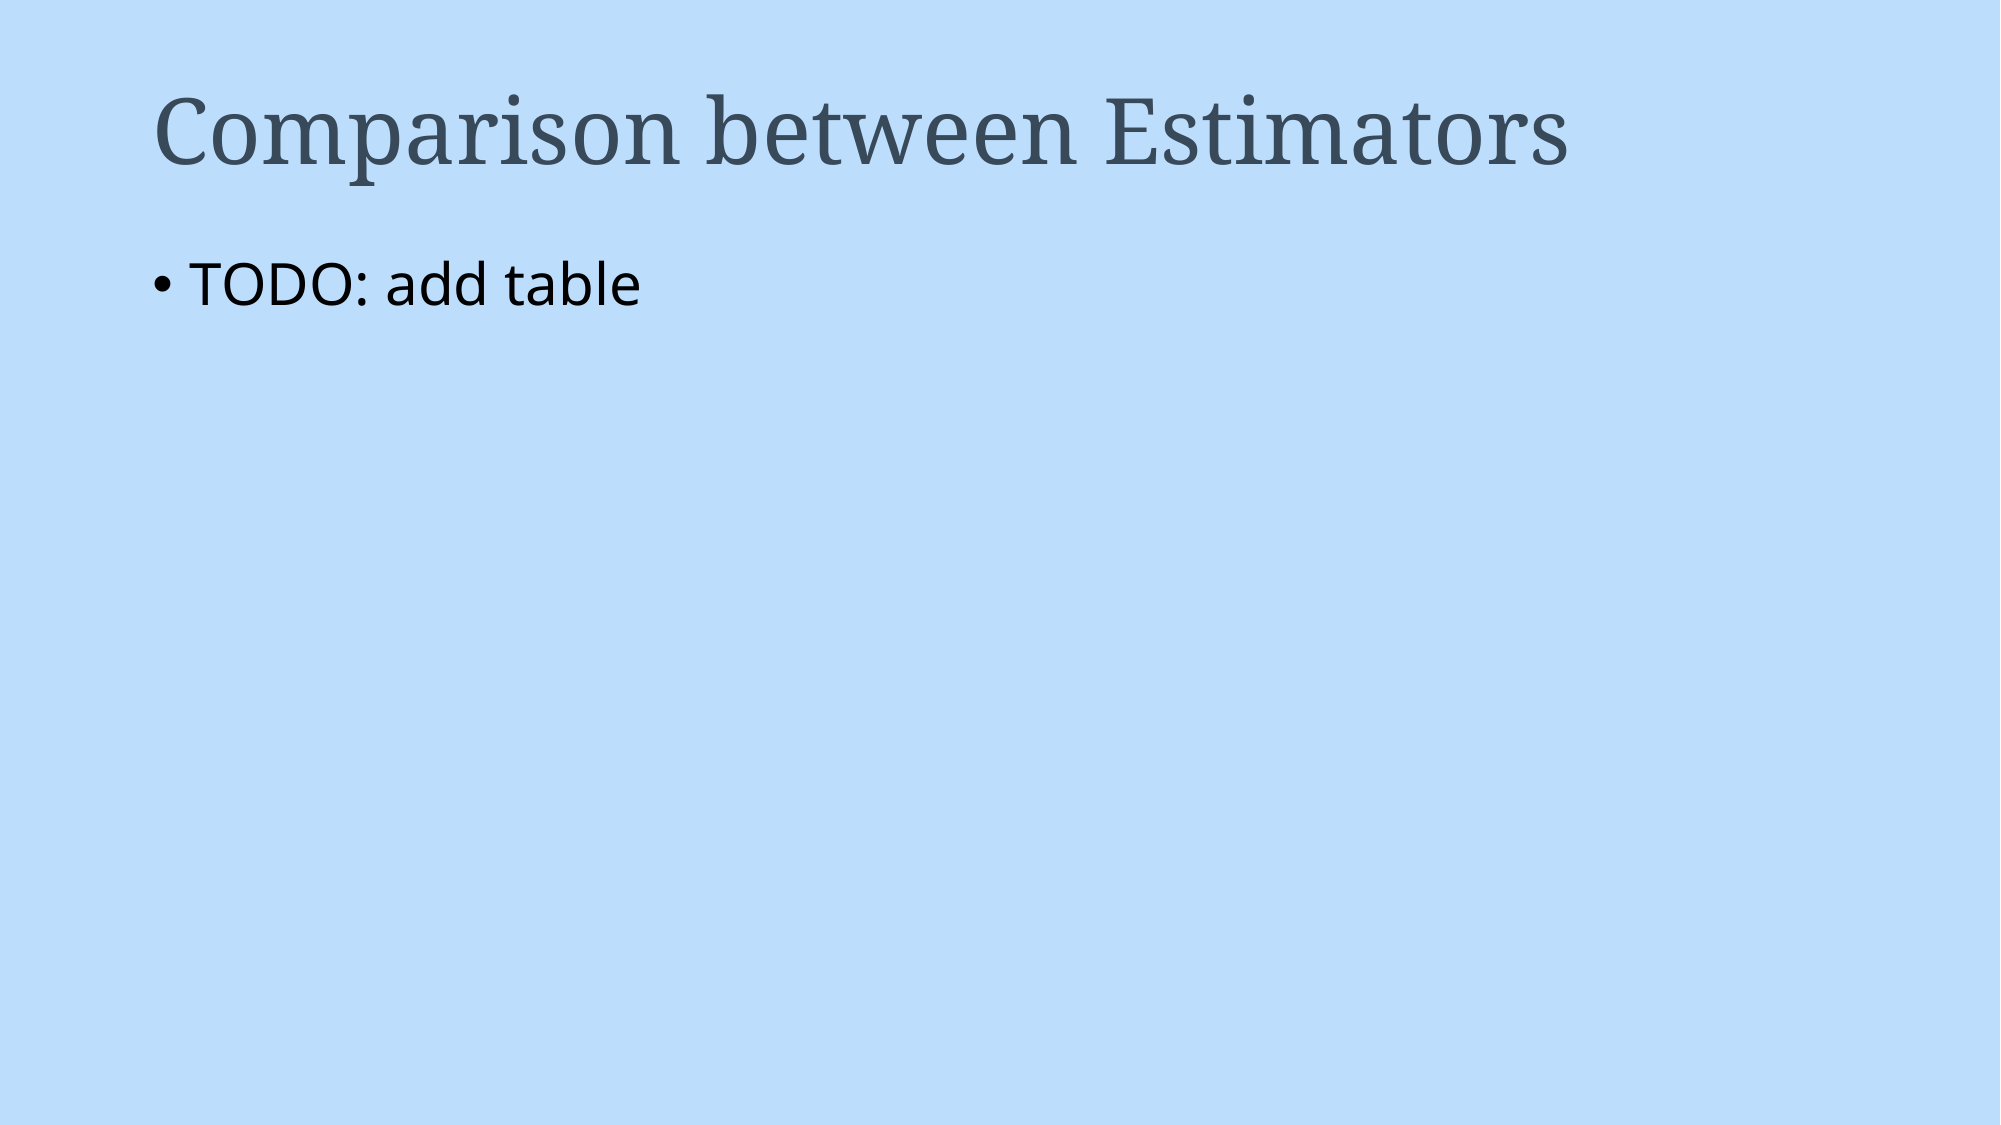

# Comparison between Estimators
TODO: add table